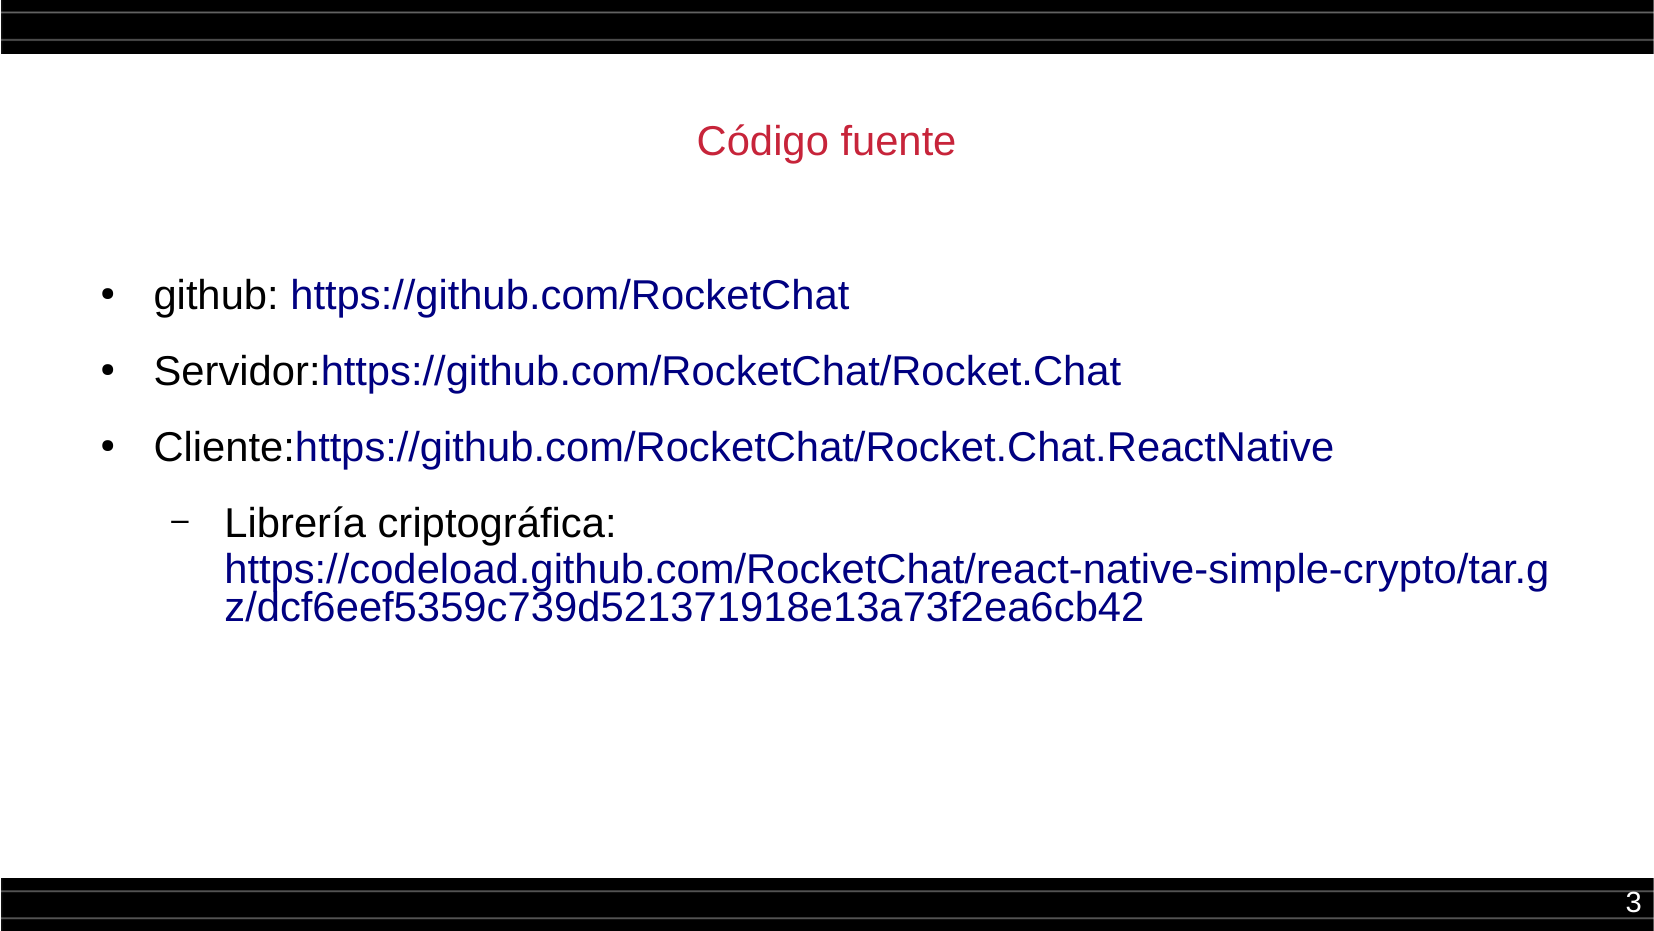

# Código fuente
github: https://github.com/RocketChat
Servidor:https://github.com/RocketChat/Rocket.Chat
Cliente:https://github.com/RocketChat/Rocket.Chat.ReactNative
Librería criptográfica: https://codeload.github.com/RocketChat/react-native-simple-crypto/tar.gz/dcf6eef5359c739d521371918e13a73f2ea6cb42